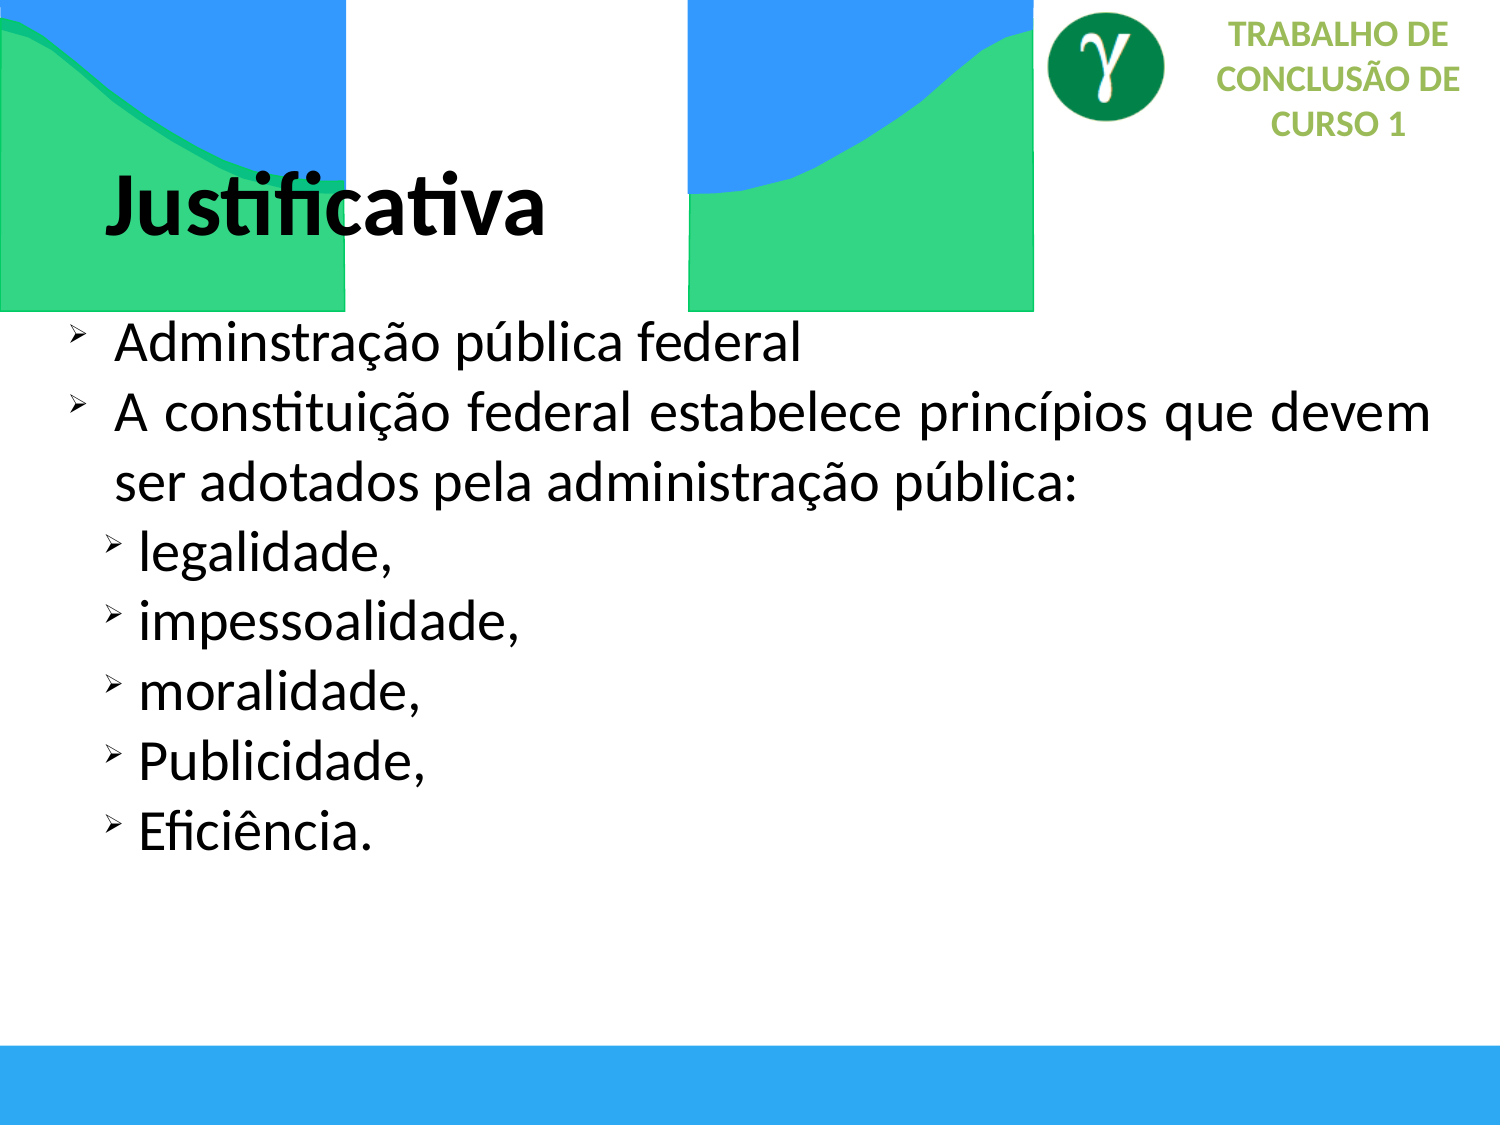

TRABALHO DE CONCLUSÃO DE CURSO 1
Justificativa
Adminstração pública federal
A constituição federal estabelece princípios que devem ser adotados pela administração pública:
legalidade,
impessoalidade,
moralidade,
Publicidade,
Eficiência.